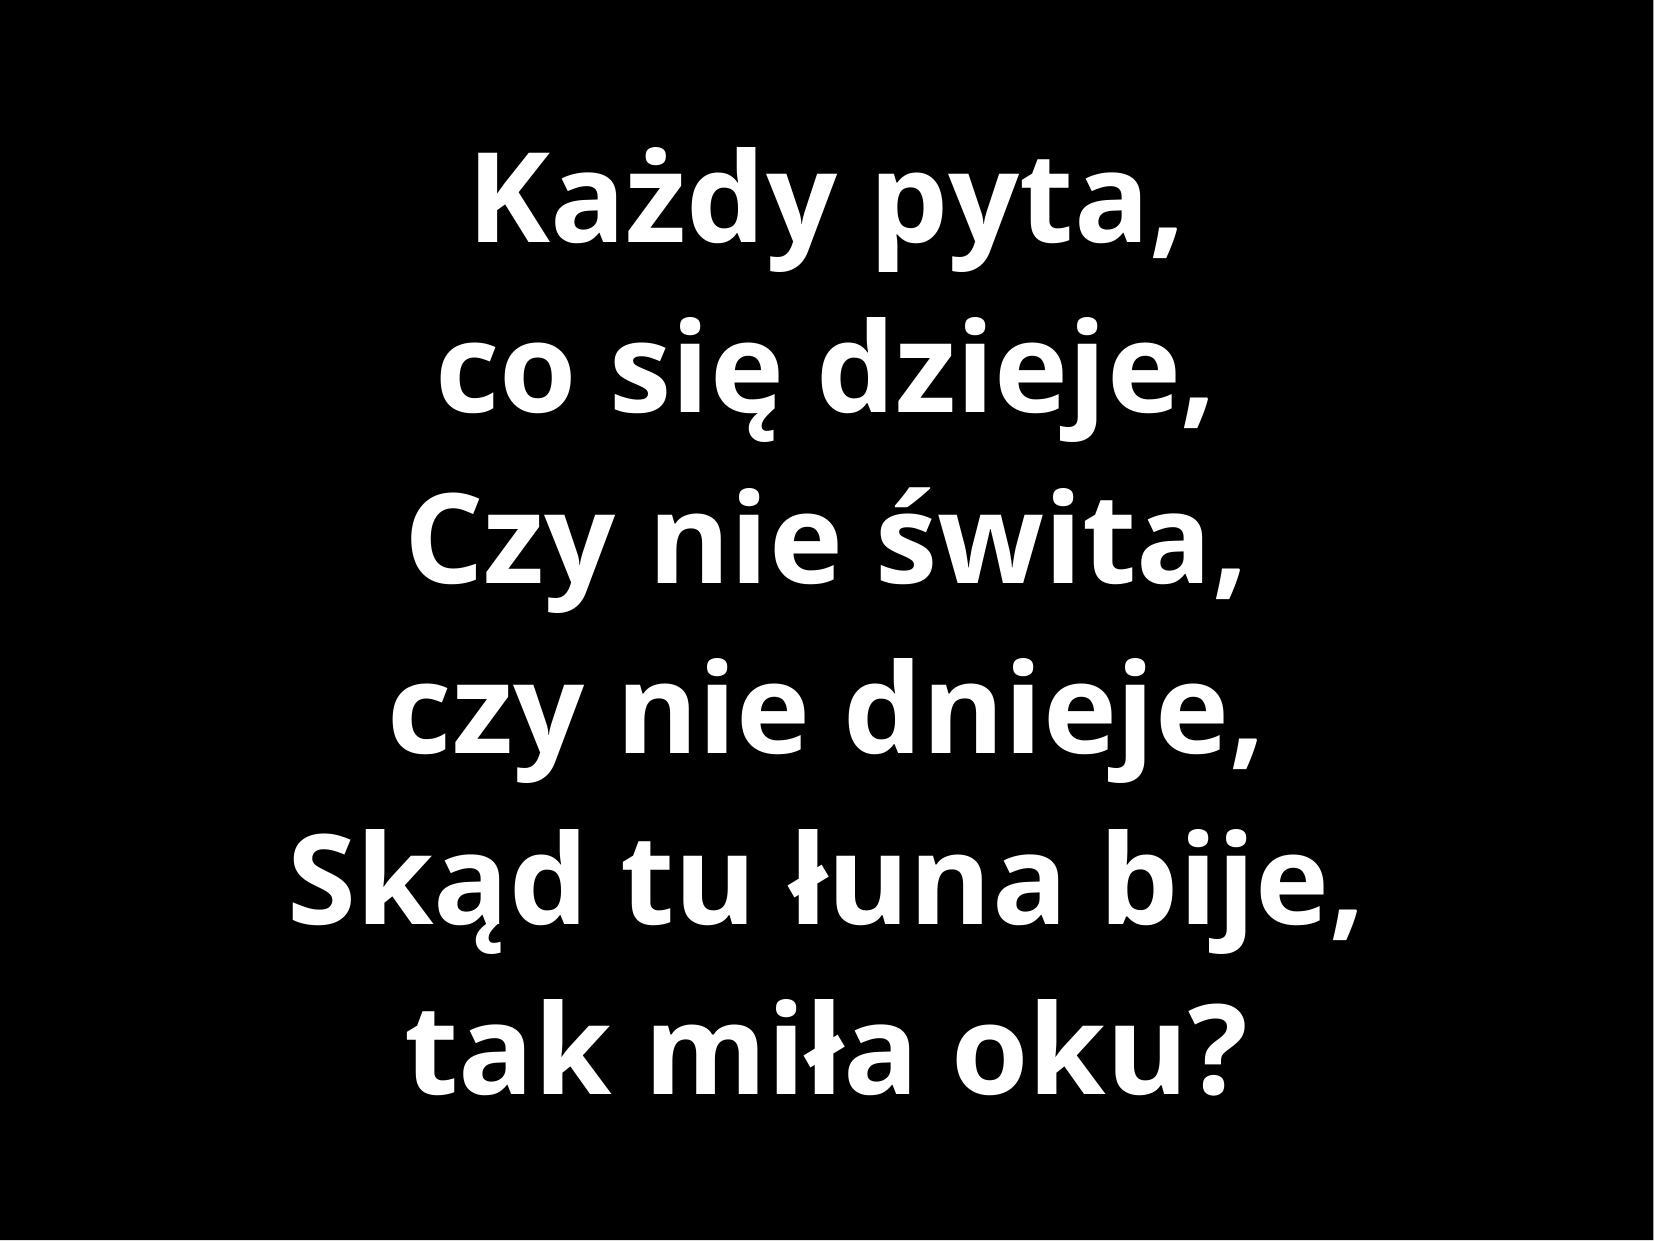

# Każdy pyta, co się dzieje, Czy nie świta, czy nie dnieje, Skąd tu łuna bije, tak miła oku?